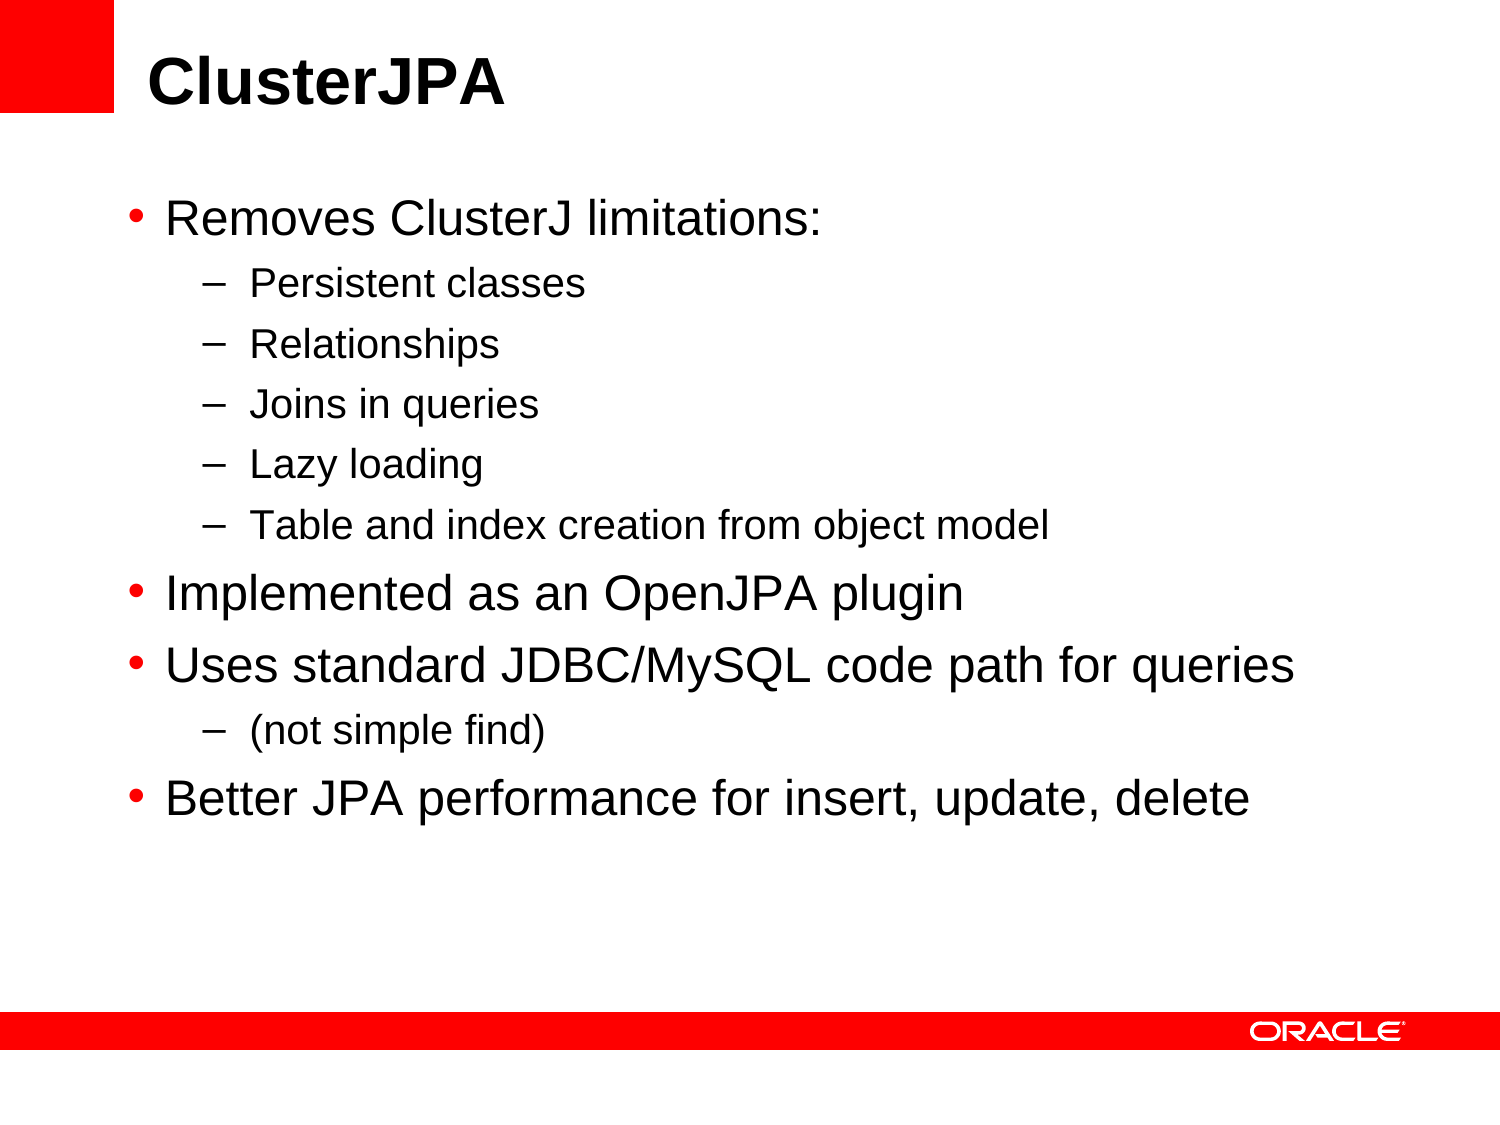

# ClusterJPA
Removes ClusterJ limitations:
Persistent classes
Relationships
Joins in queries
Lazy loading
Table and index creation from object model
Implemented as an OpenJPA plugin
Uses standard JDBC/MySQL code path for queries
(not simple find)
Better JPA performance for insert, update, delete